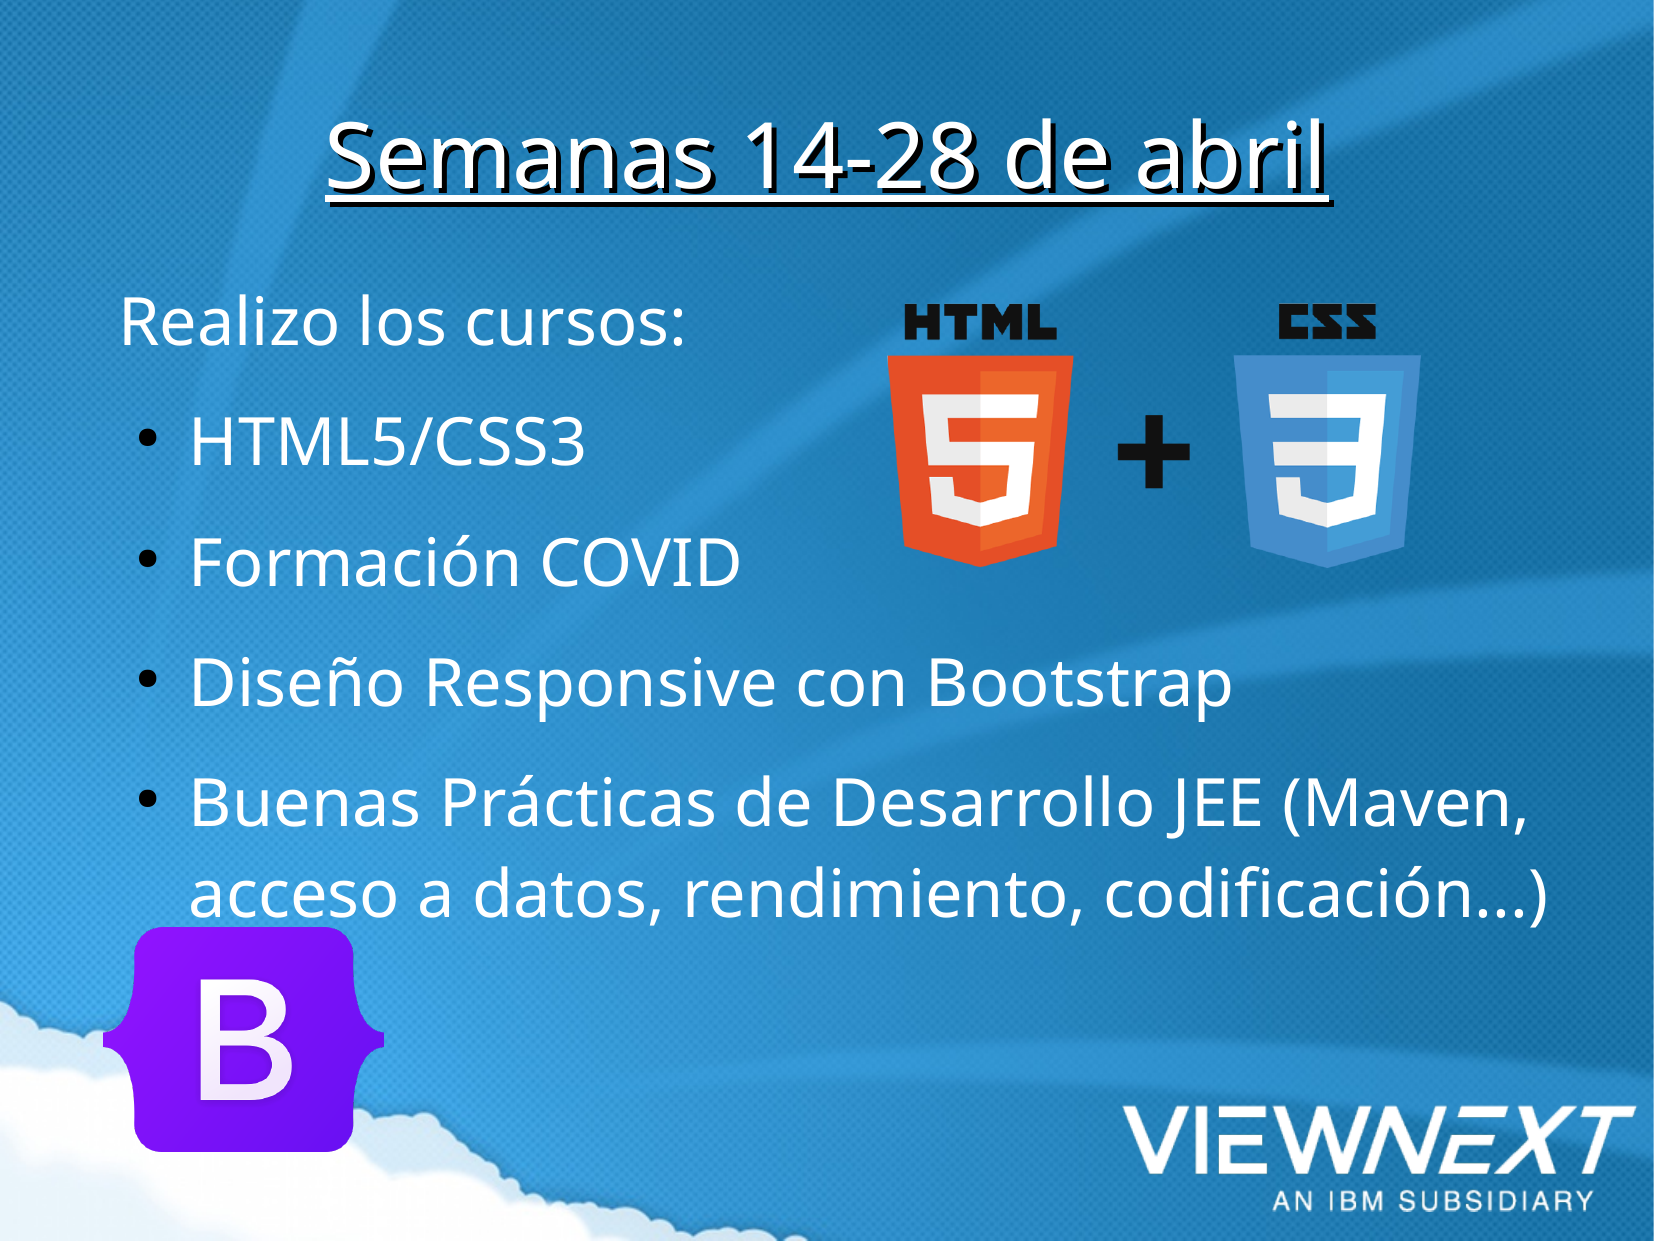

# Semanas 14-28 de abril
Realizo los cursos:
HTML5/CSS3
Formación COVID
Diseño Responsive con Bootstrap
Buenas Prácticas de Desarrollo JEE (Maven, acceso a datos, rendimiento, codificación...)